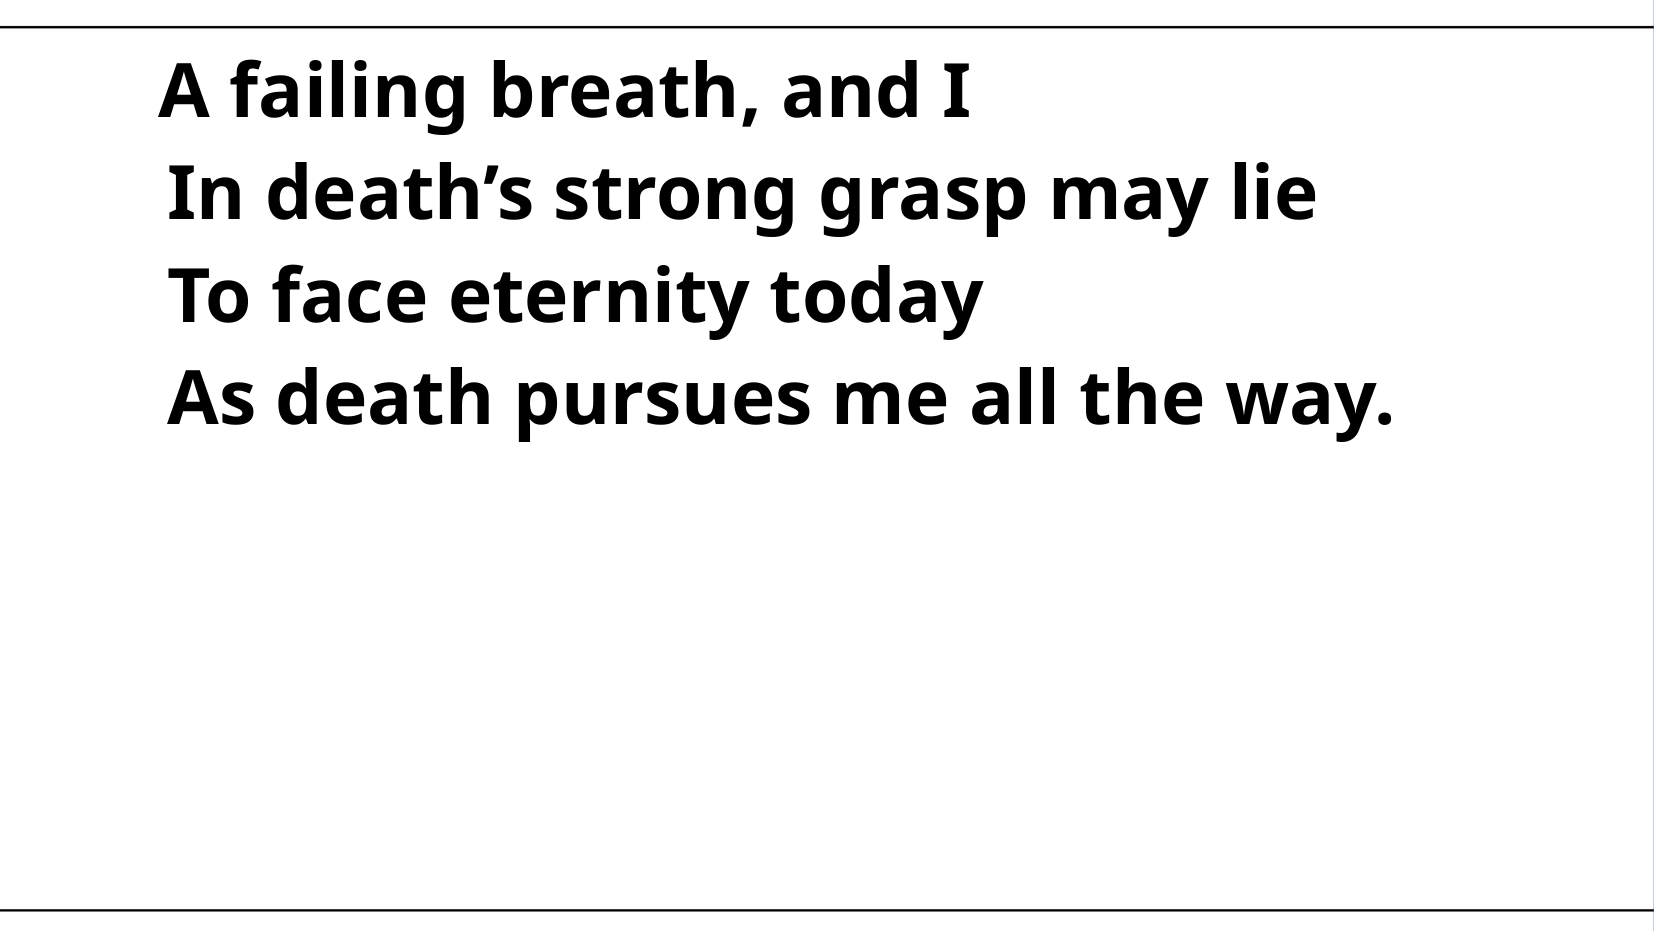

A failing breath, and I
 In death’s strong grasp may lie
 To face eternity today
 As death pursues me all the way.